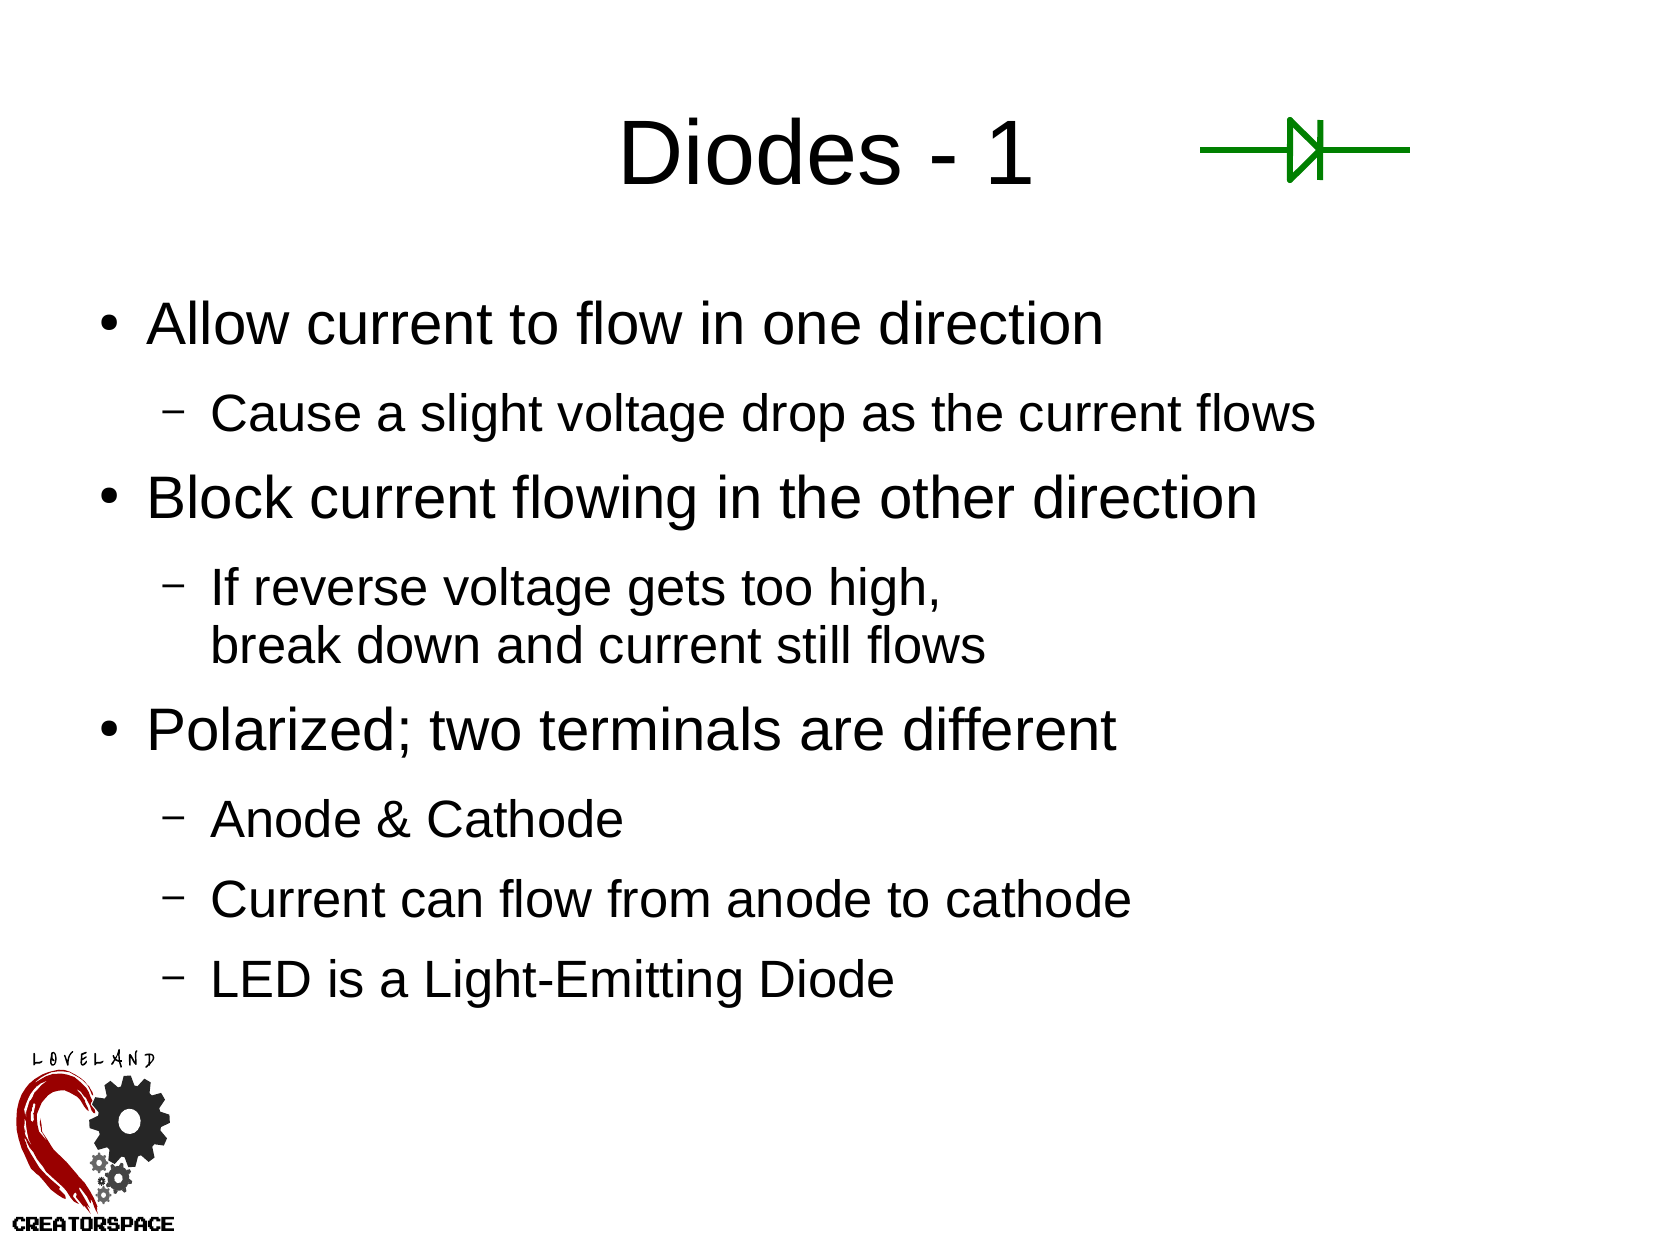

# Diodes - 1
Allow current to flow in one direction
Cause a slight voltage drop as the current flows
Block current flowing in the other direction
If reverse voltage gets too high,
break down and current still flows
Polarized; two terminals are different
Anode & Cathode
Current can flow from anode to cathode
LED is a Light-Emitting Diode